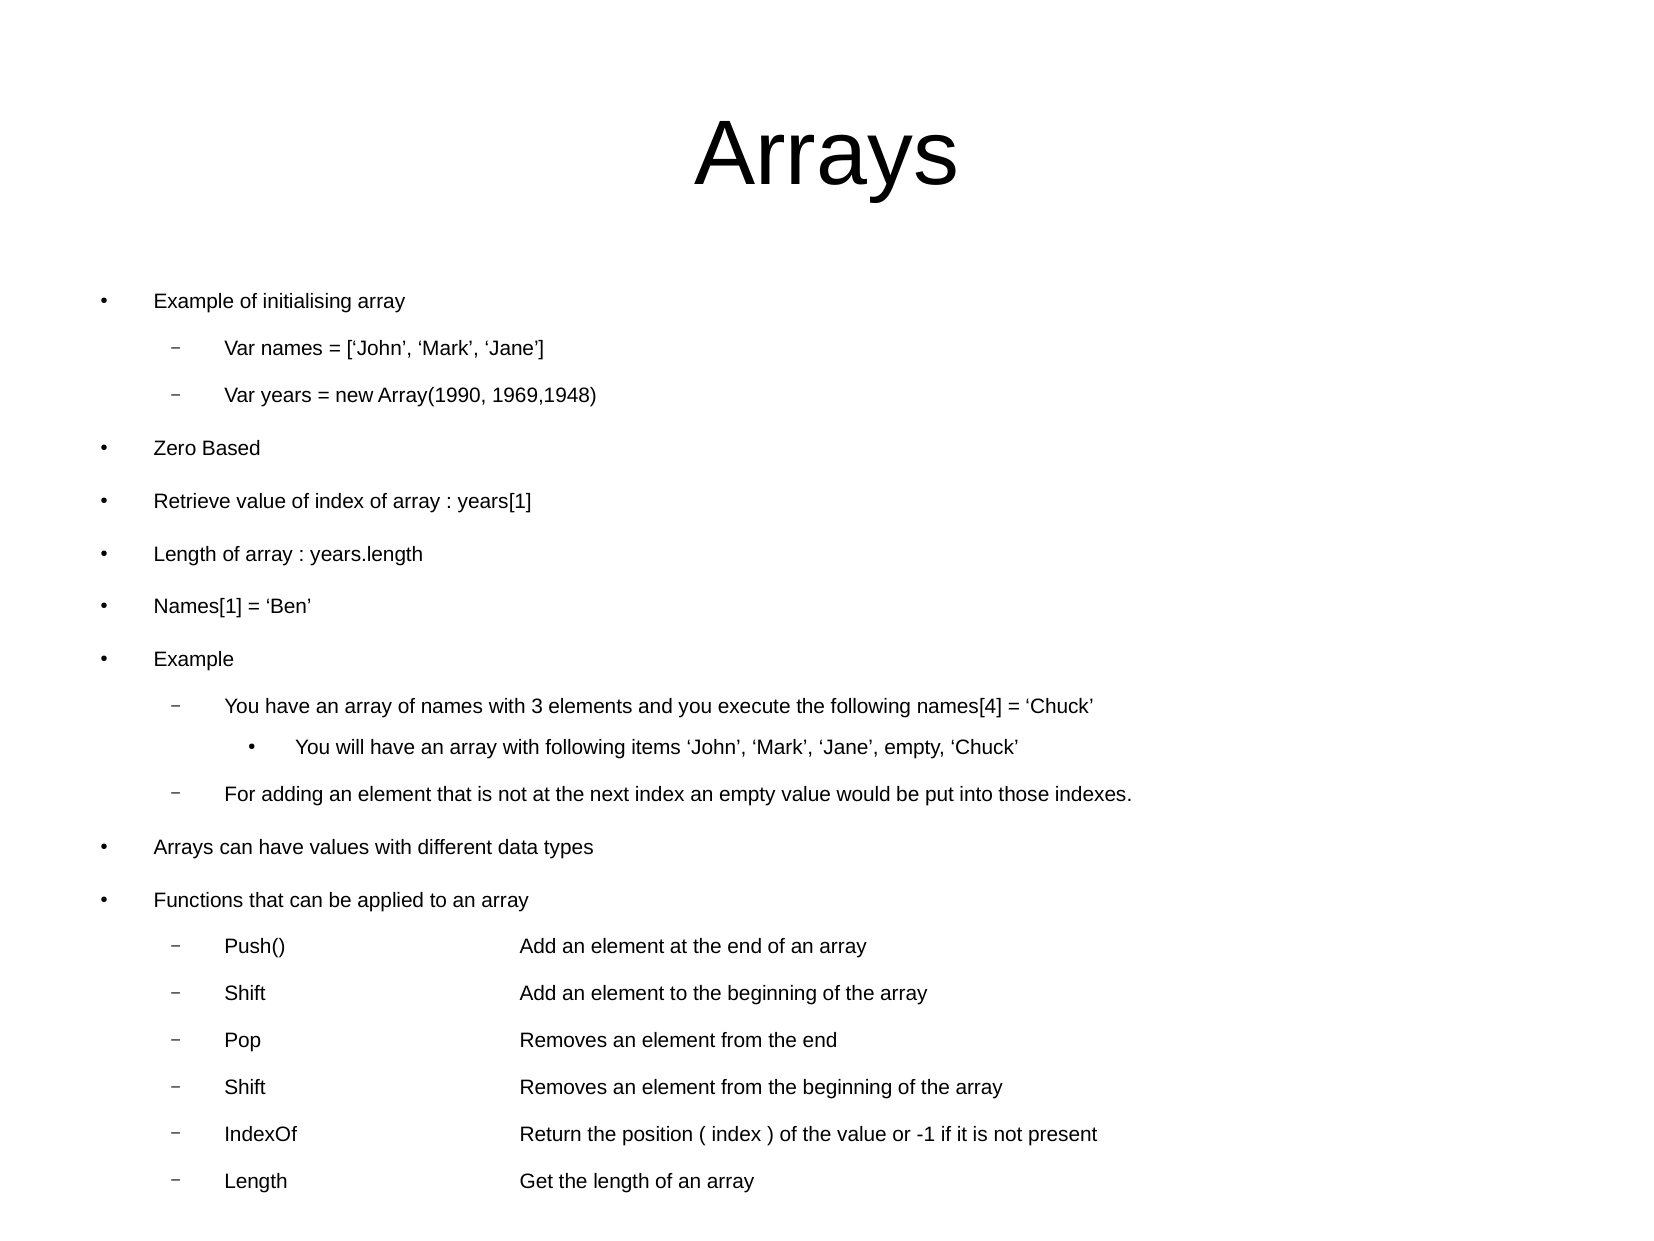

# Arrays
Example of initialising array
Var names = [‘John’, ‘Mark’, ‘Jane’]
Var years = new Array(1990, 1969,1948)
Zero Based
Retrieve value of index of array : years[1]
Length of array : years.length
Names[1] = ‘Ben’
Example
You have an array of names with 3 elements and you execute the following names[4] = ‘Chuck’
You will have an array with following items ‘John’, ‘Mark’, ‘Jane’, empty, ‘Chuck’
For adding an element that is not at the next index an empty value would be put into those indexes.
Arrays can have values with different data types
Functions that can be applied to an array
Push() 				Add an element at the end of an array
Shift				Add an element to the beginning of the array
Pop 				Removes an element from the end
Shift				Removes an element from the beginning of the array
IndexOf				Return the position ( index ) of the value or -1 if it is not present
Length				Get the length of an array